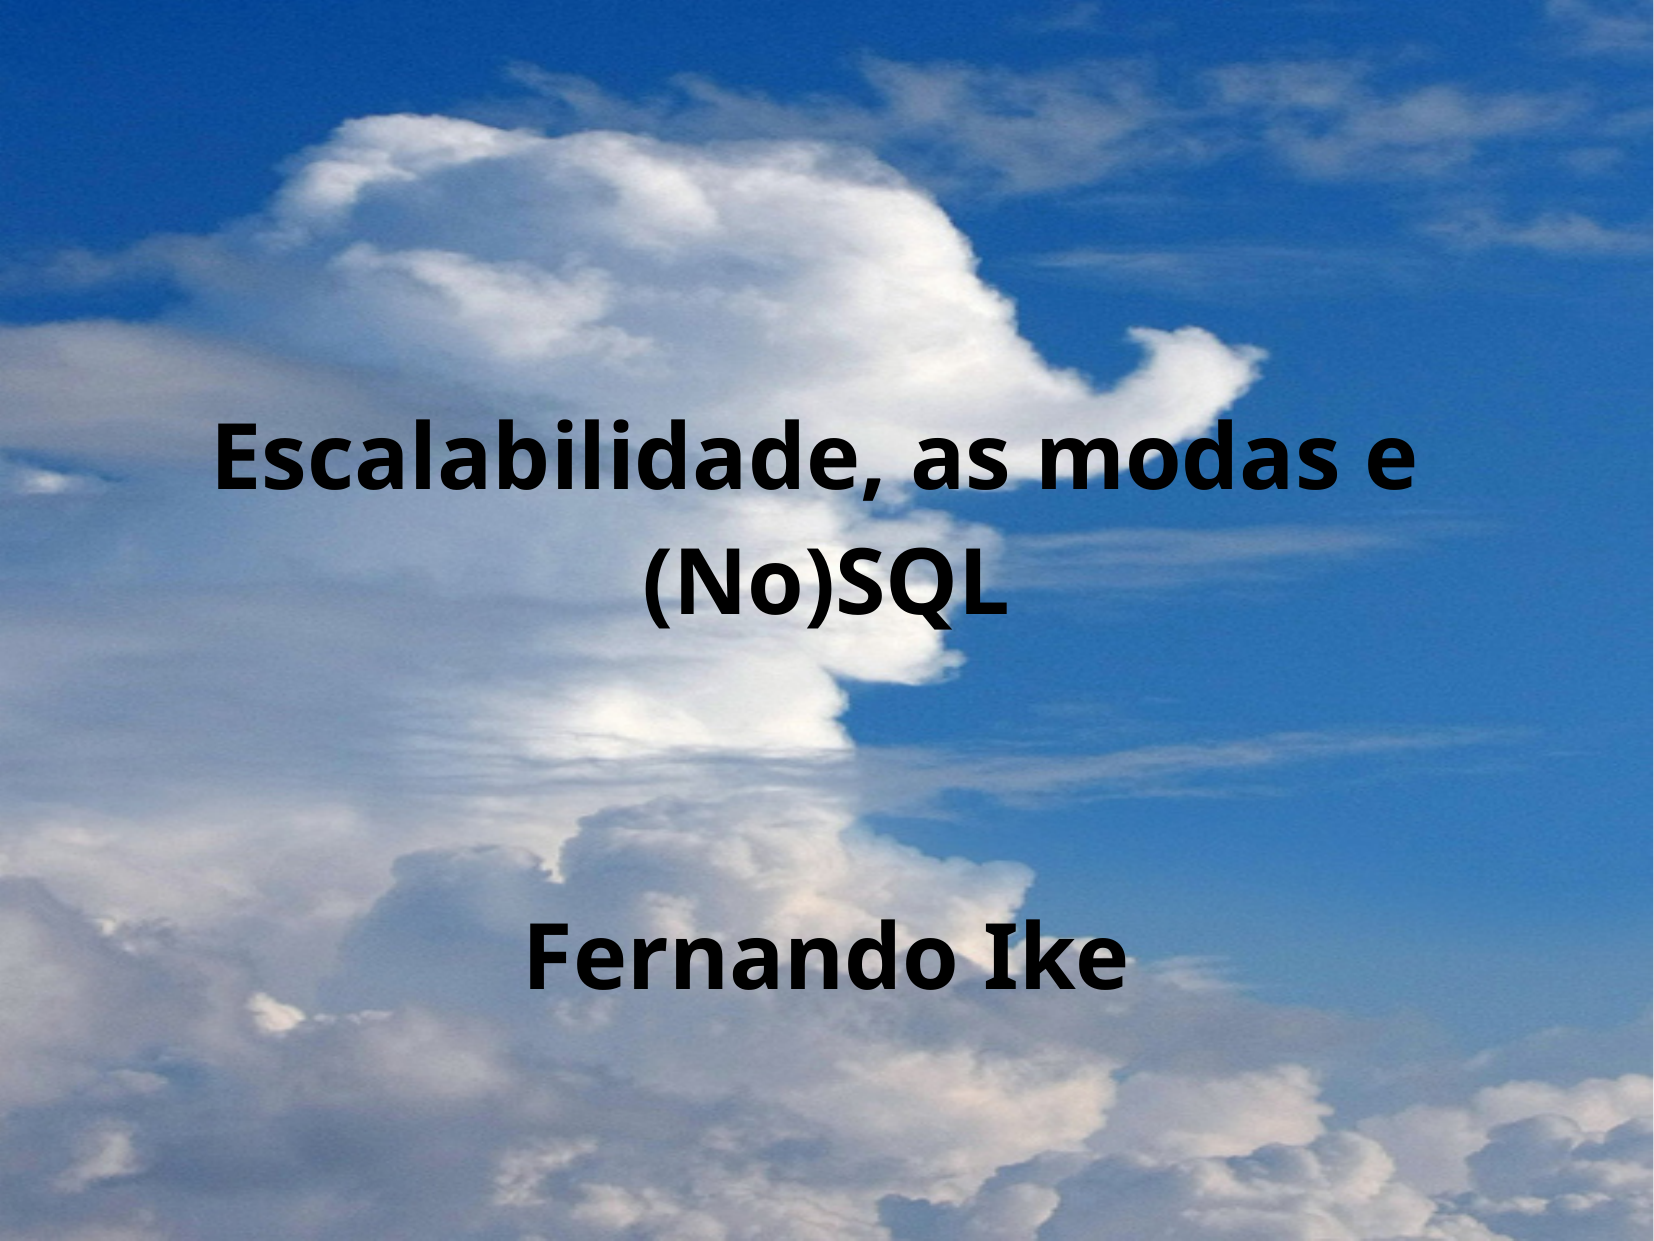

# Escalabilidade, as modas e (No)SQL
Fernando Ike